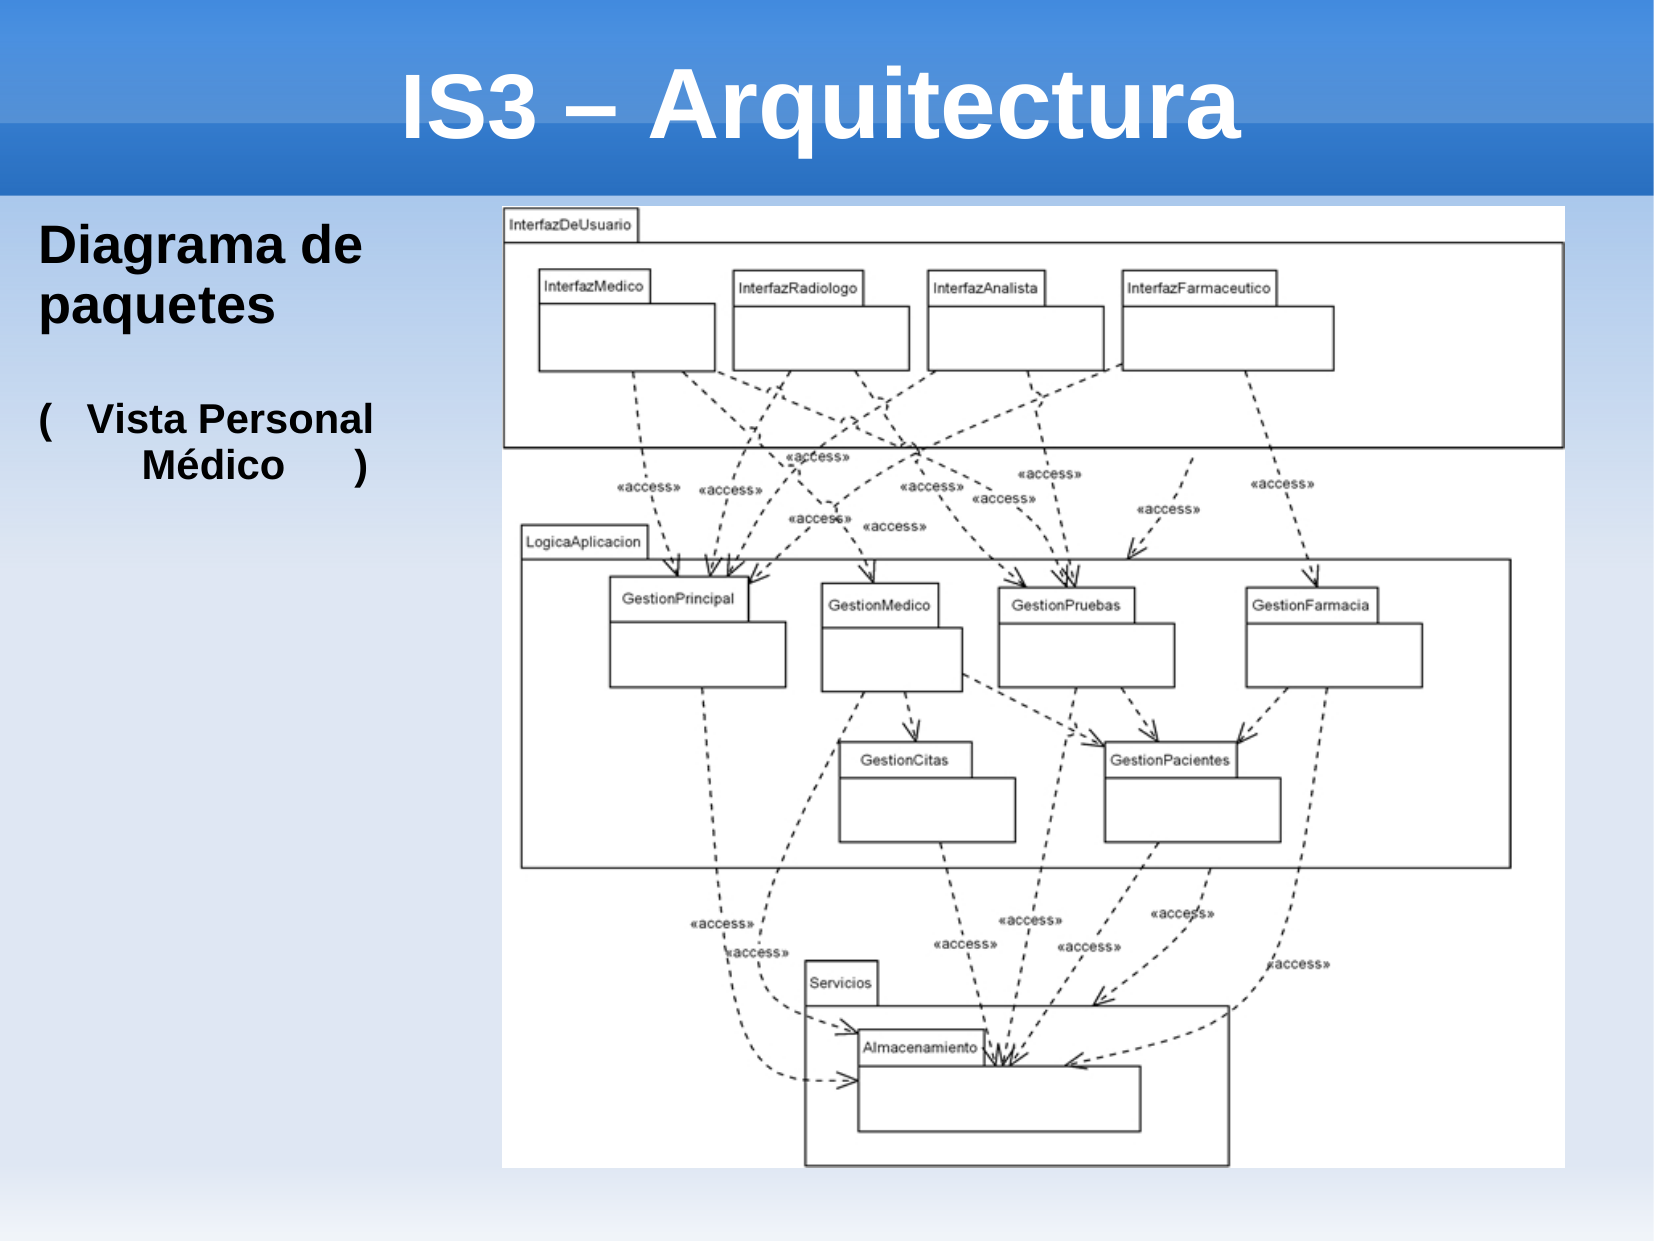

# IS3 – Arquitectura
Diagrama de paquetes
( Vista Personal Médico )